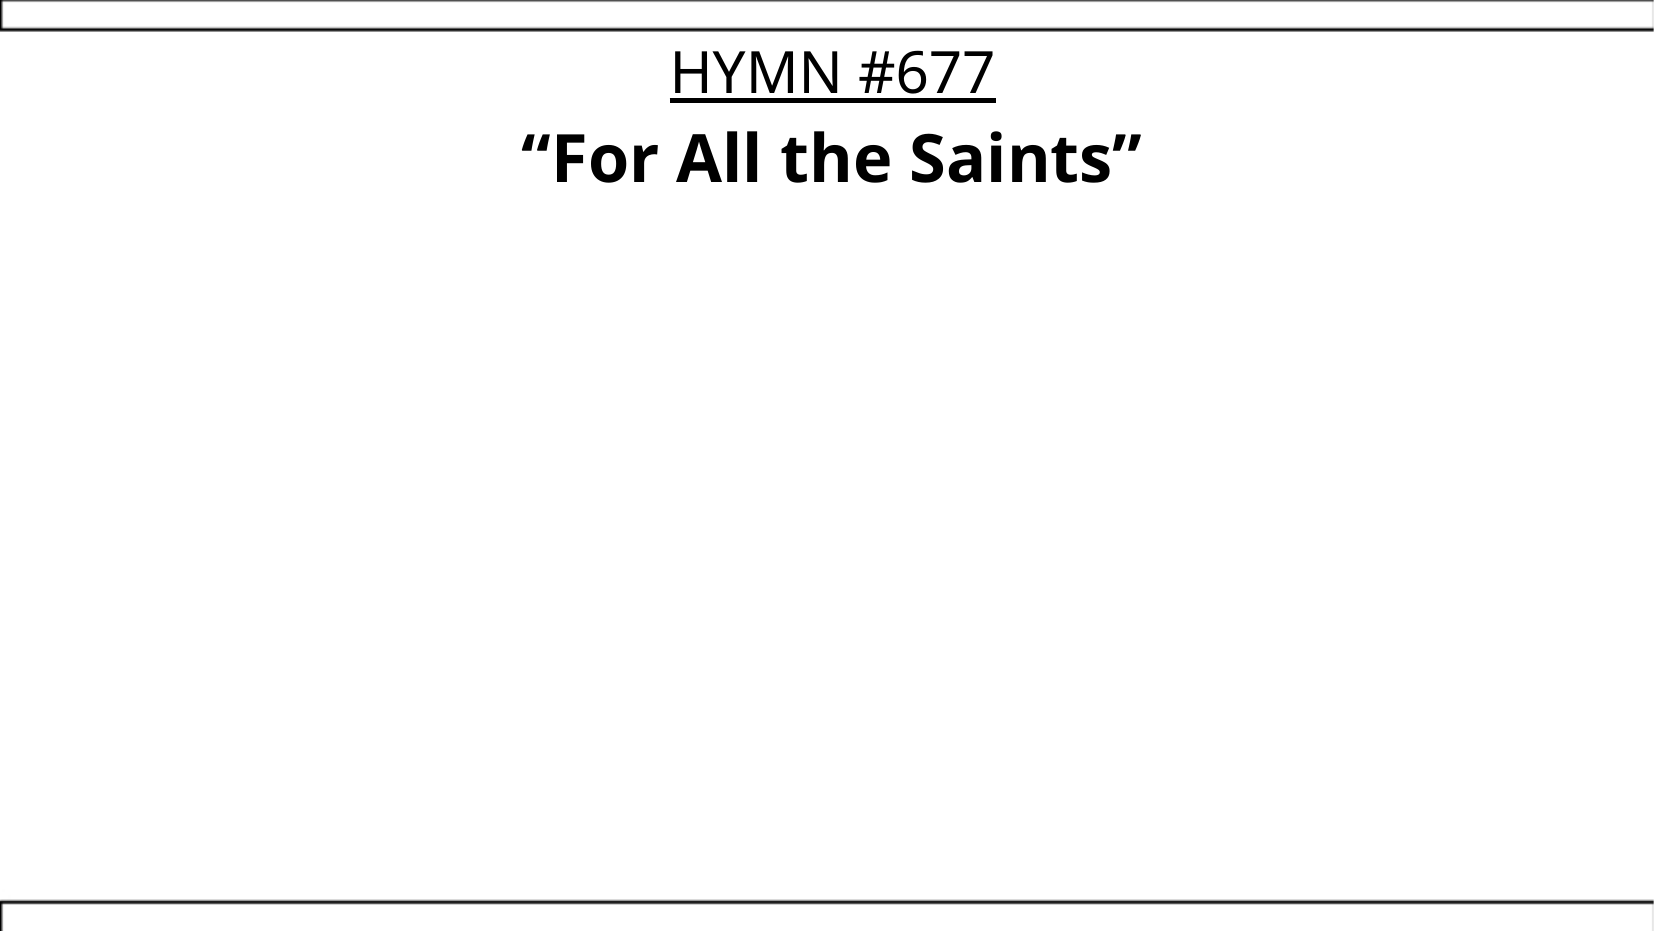

# HYMN #677 “For All the Saints”